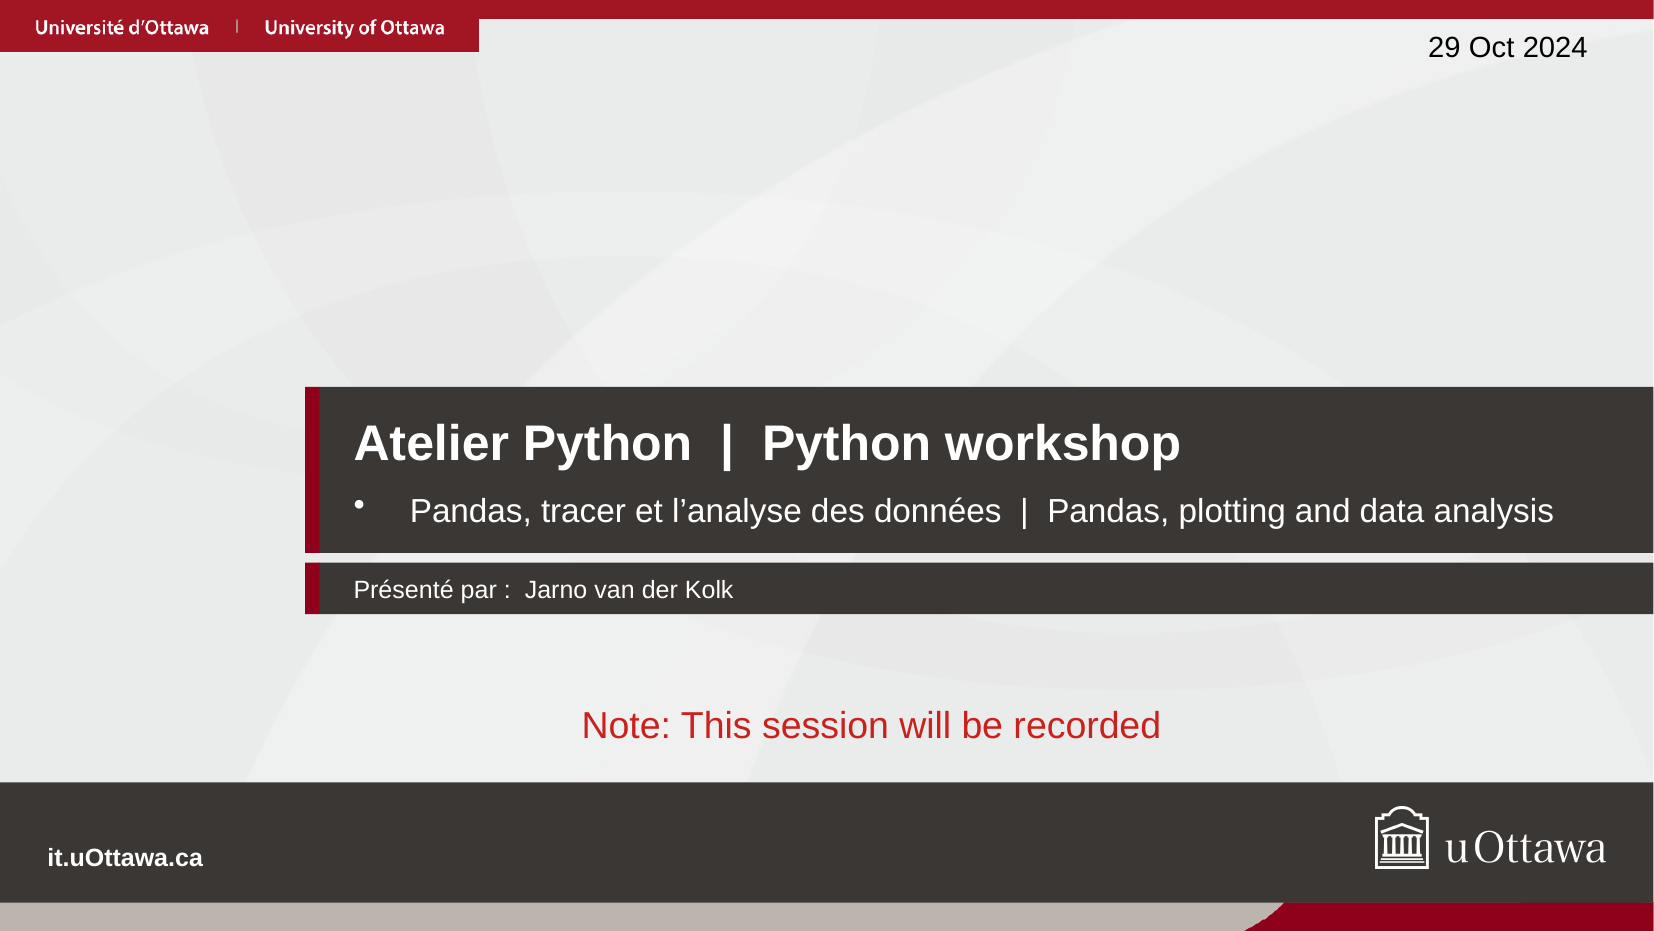

29 Oct 2024
Atelier Python | Python workshop
Pandas, tracer et l’analyse des données | Pandas, plotting and data analysis
Présenté par : Jarno van der Kolk
Note: This session will be recorded
it.uOttawa.ca